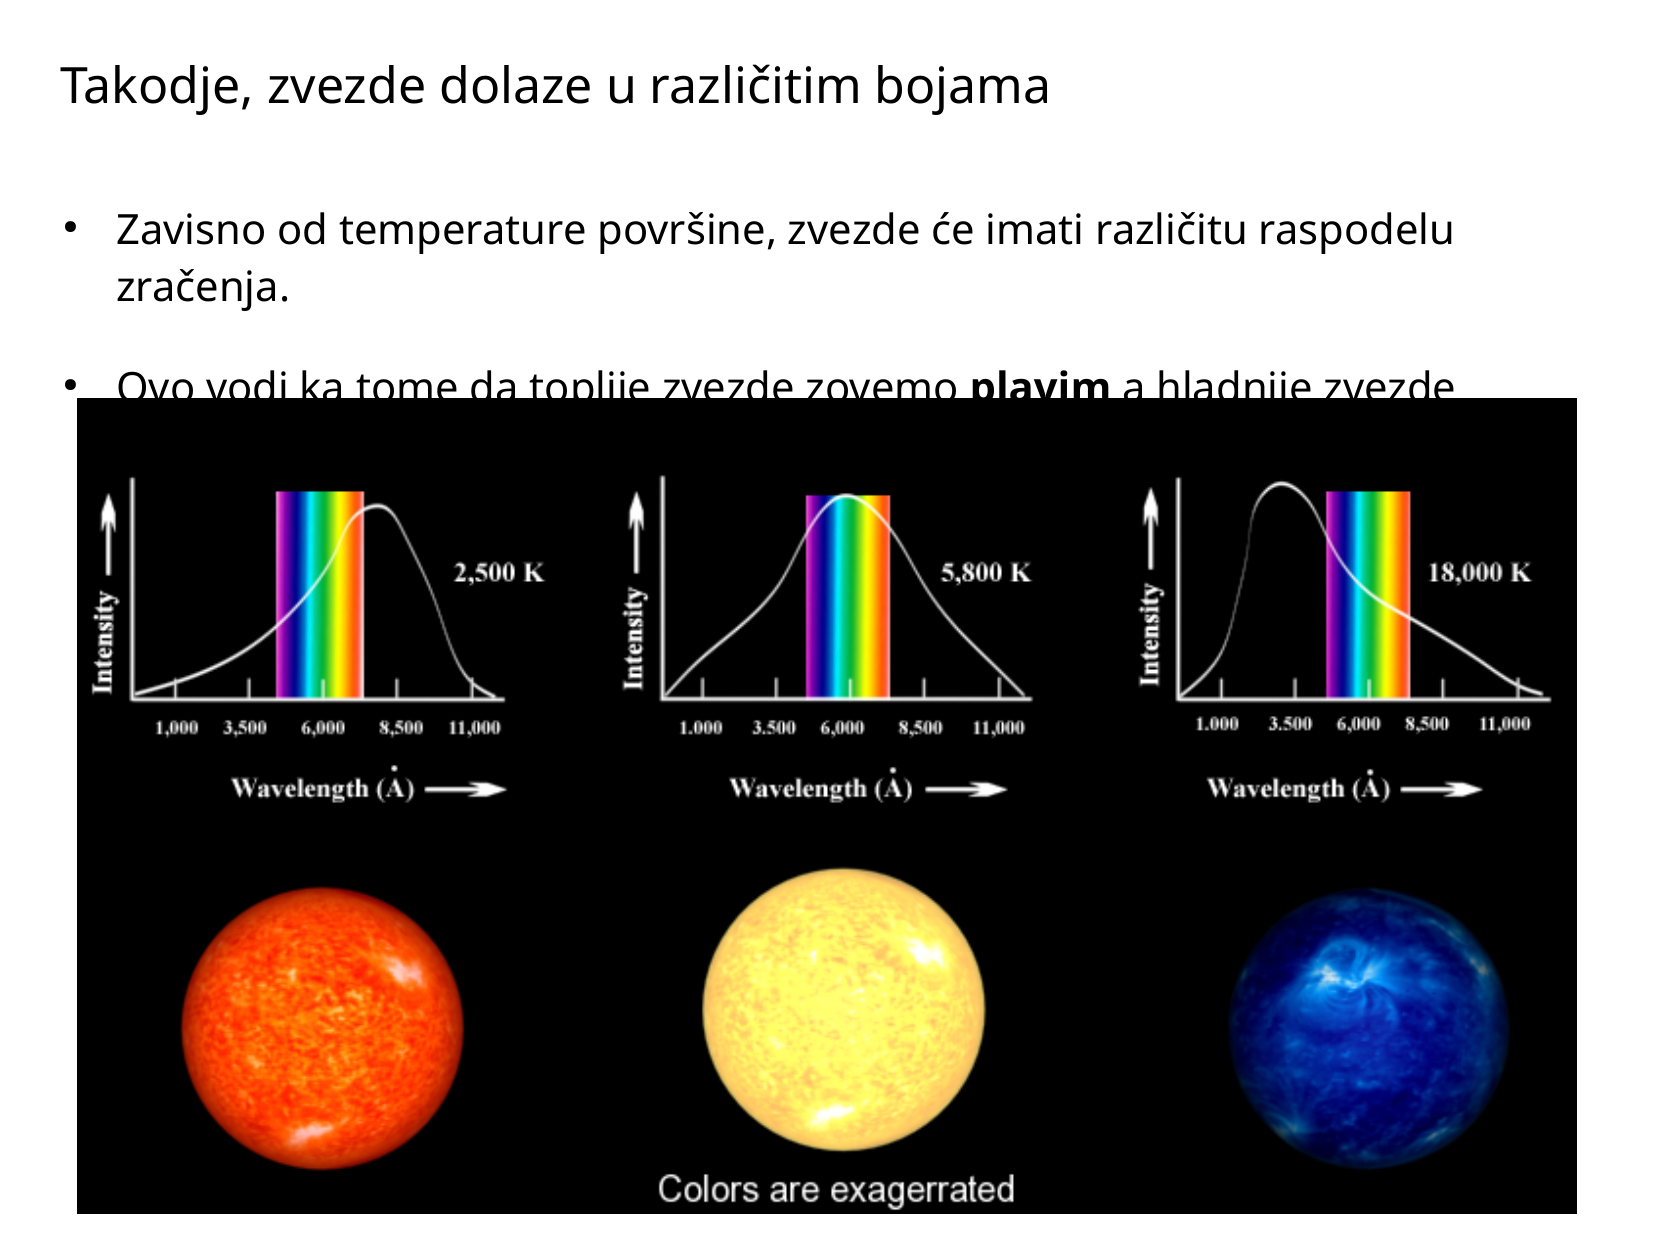

# Takodje, zvezde dolaze u različitim bojama
Zavisno od temperature površine, zvezde će imati različitu raspodelu zračenja.
Ovo vodi ka tome da toplije zvezde zovemo plavim a hladnije zvezde crvenim